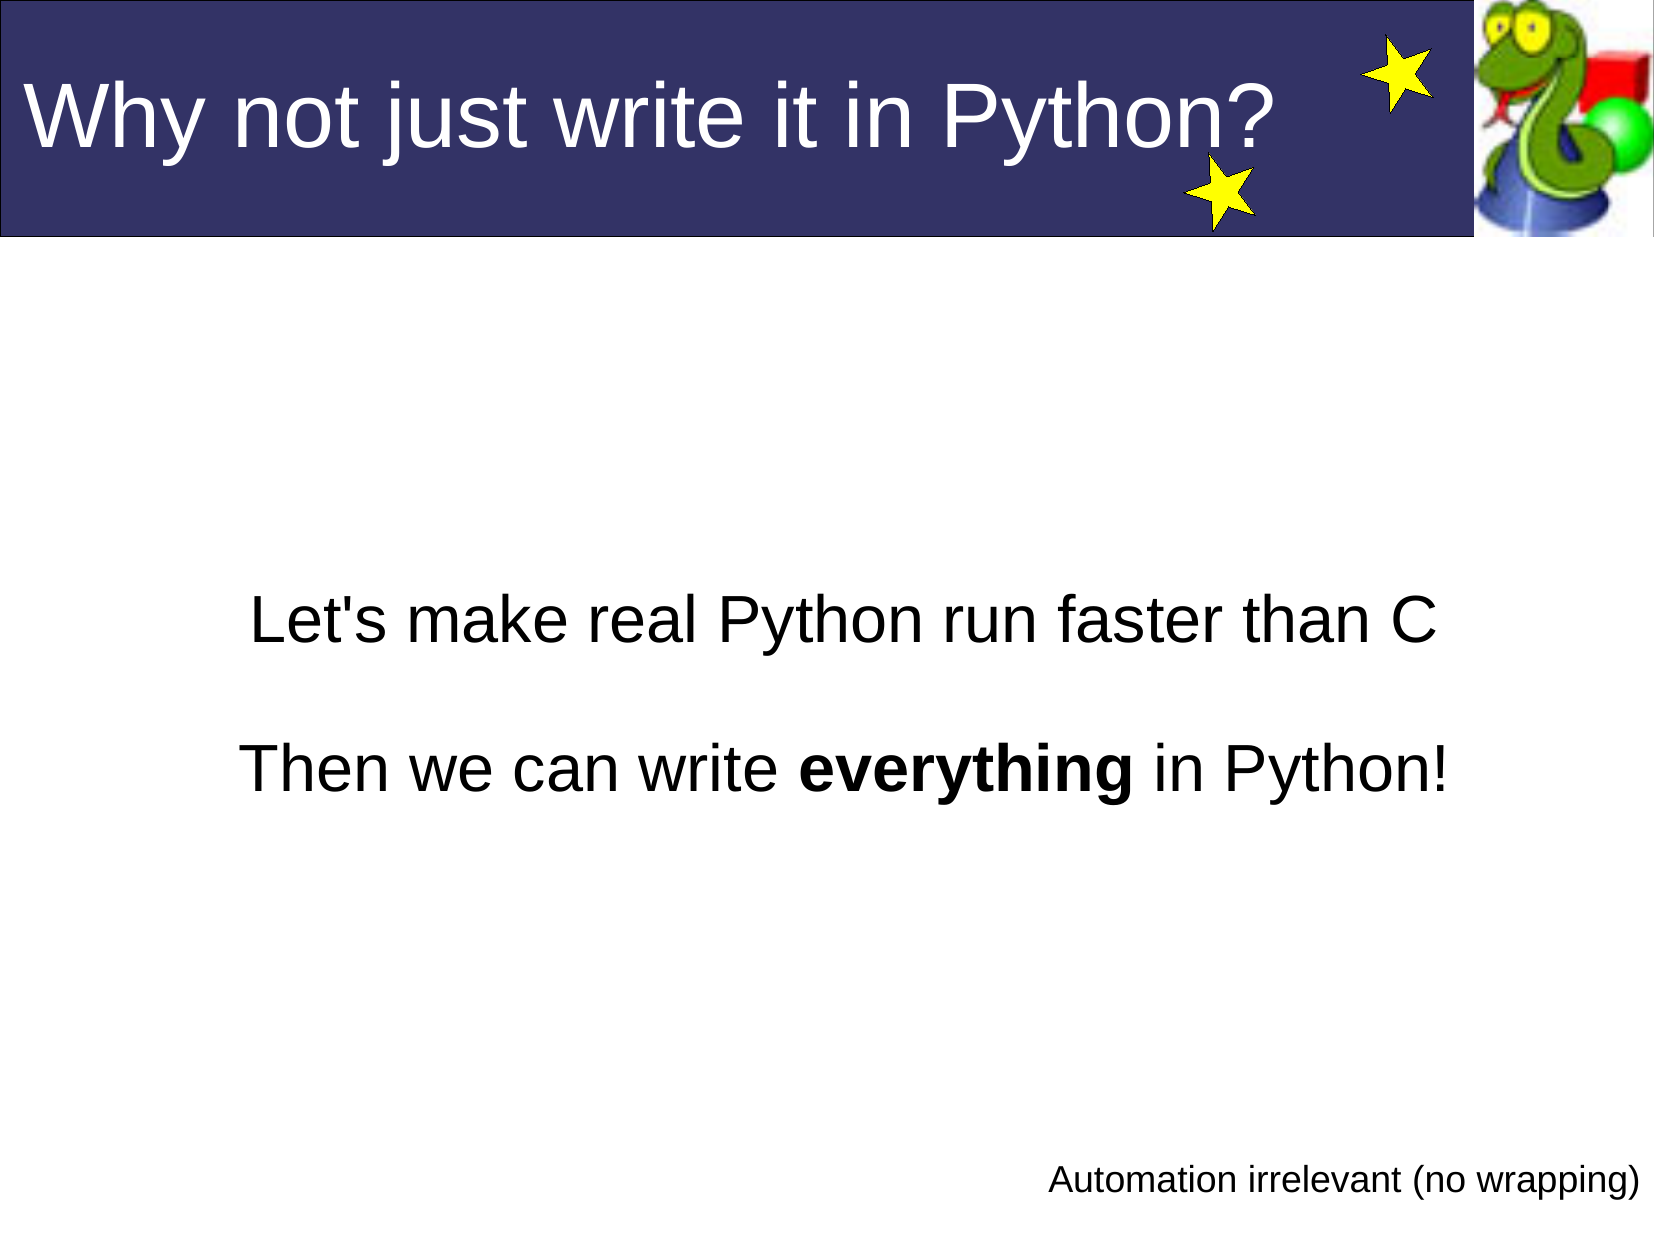

# Why not just write it in Python?
Let's make real Python run faster than C
Then we can write everything in Python!
Automation irrelevant (no wrapping)